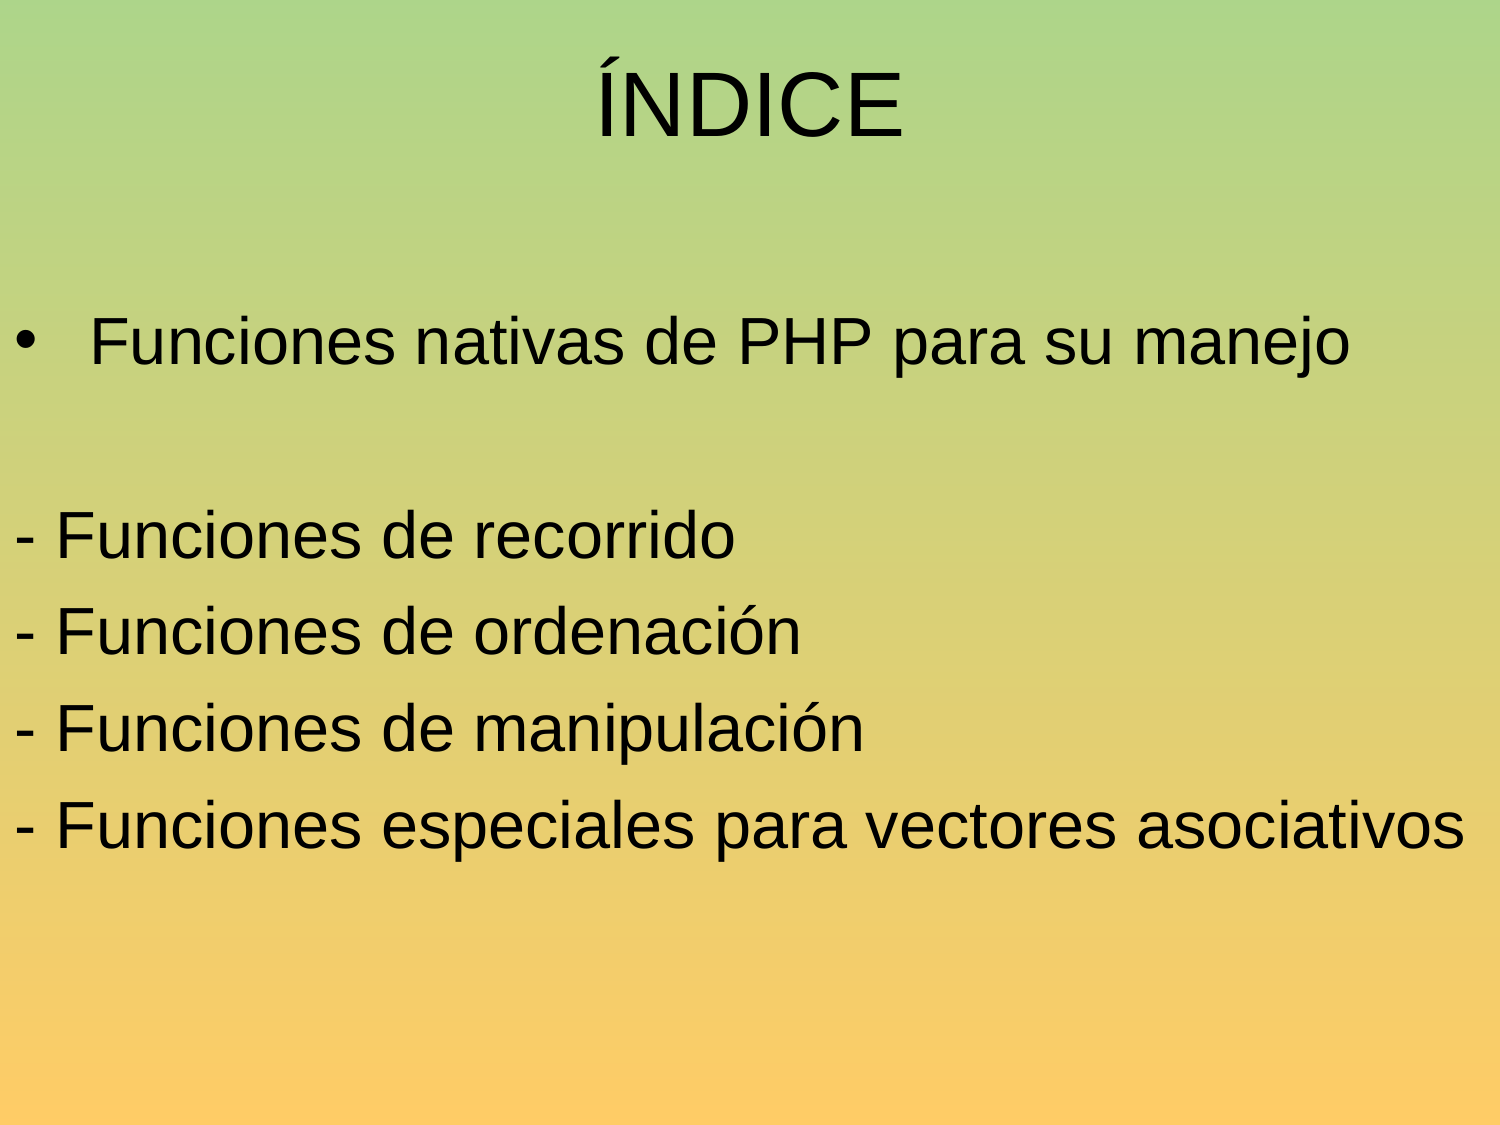

# Funciones nativas de PHP para su manejo
- Funciones de recorrido
- Funciones de ordenación
- Funciones de manipulación
- Funciones especiales para vectores asociativos
ÍNDICE